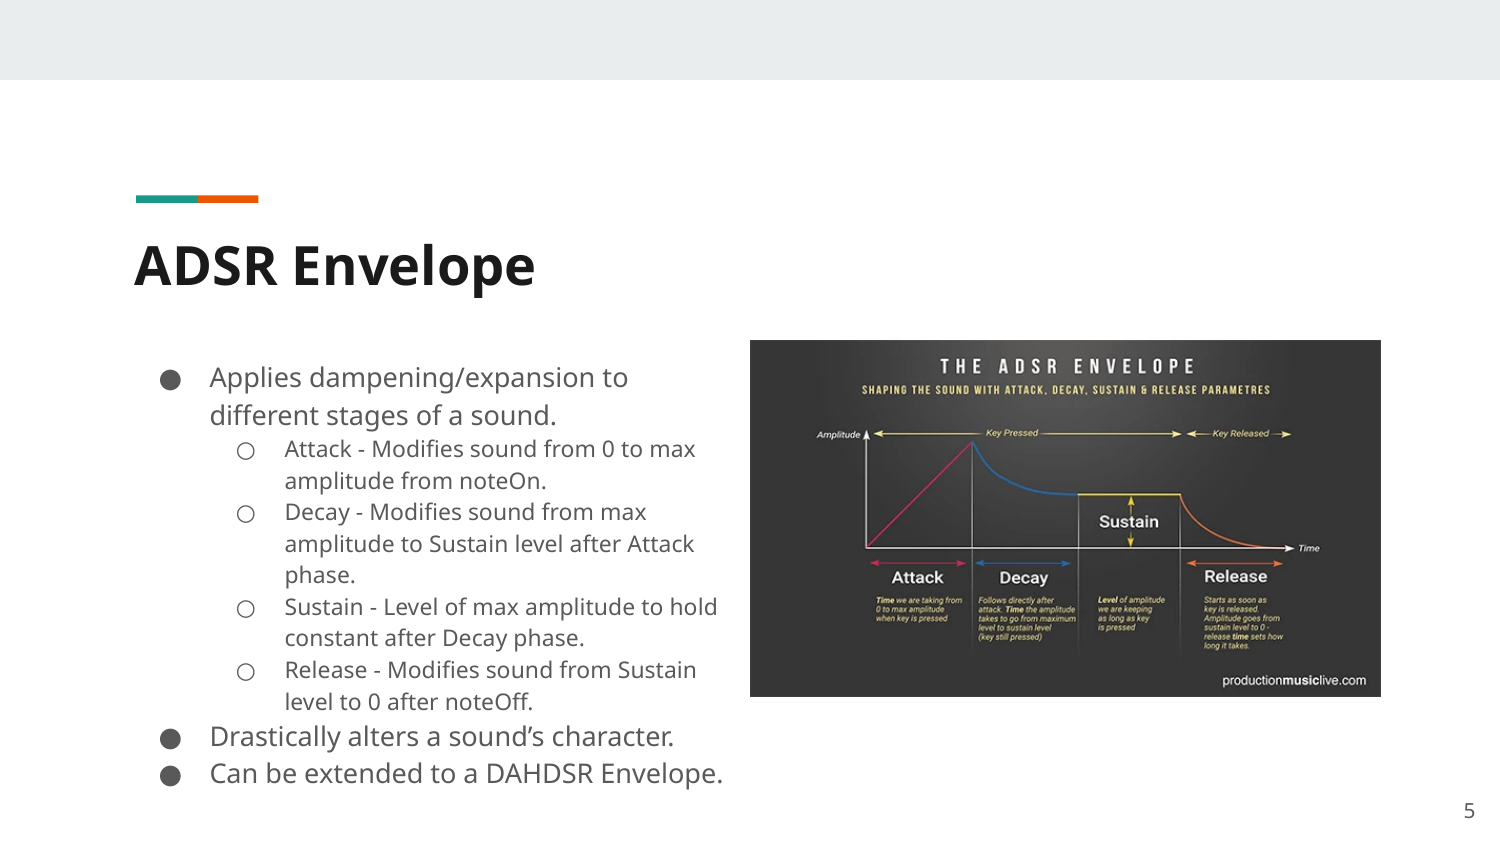

# ADSR Envelope
Applies dampening/expansion to different stages of a sound.
Attack - Modifies sound from 0 to max amplitude from noteOn.
Decay - Modifies sound from max amplitude to Sustain level after Attack phase.
Sustain - Level of max amplitude to hold constant after Decay phase.
Release - Modifies sound from Sustain level to 0 after noteOff.
Drastically alters a sound’s character.
Can be extended to a DAHDSR Envelope.